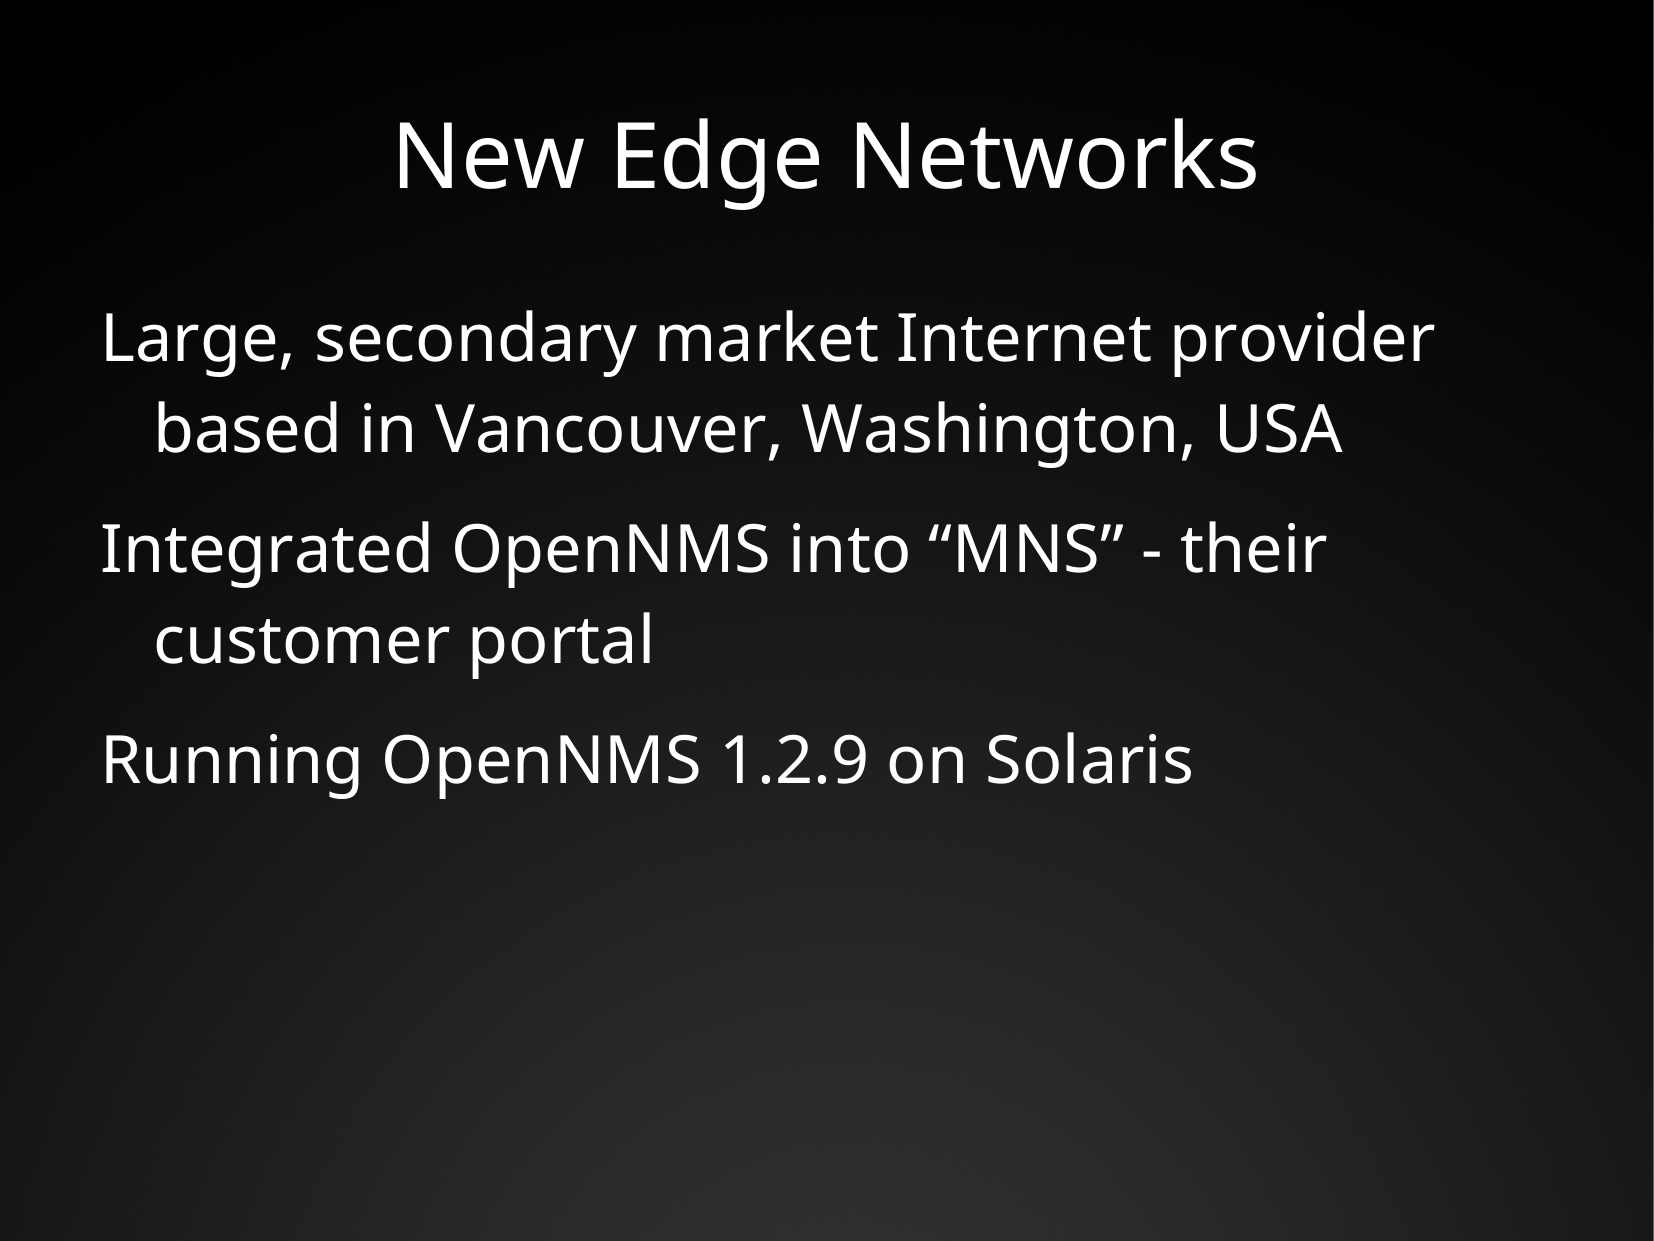

# New Edge Networks
Large, secondary market Internet provider based in Vancouver, Washington, USA
Integrated OpenNMS into “MNS” - their customer portal
Running OpenNMS 1.2.9 on Solaris